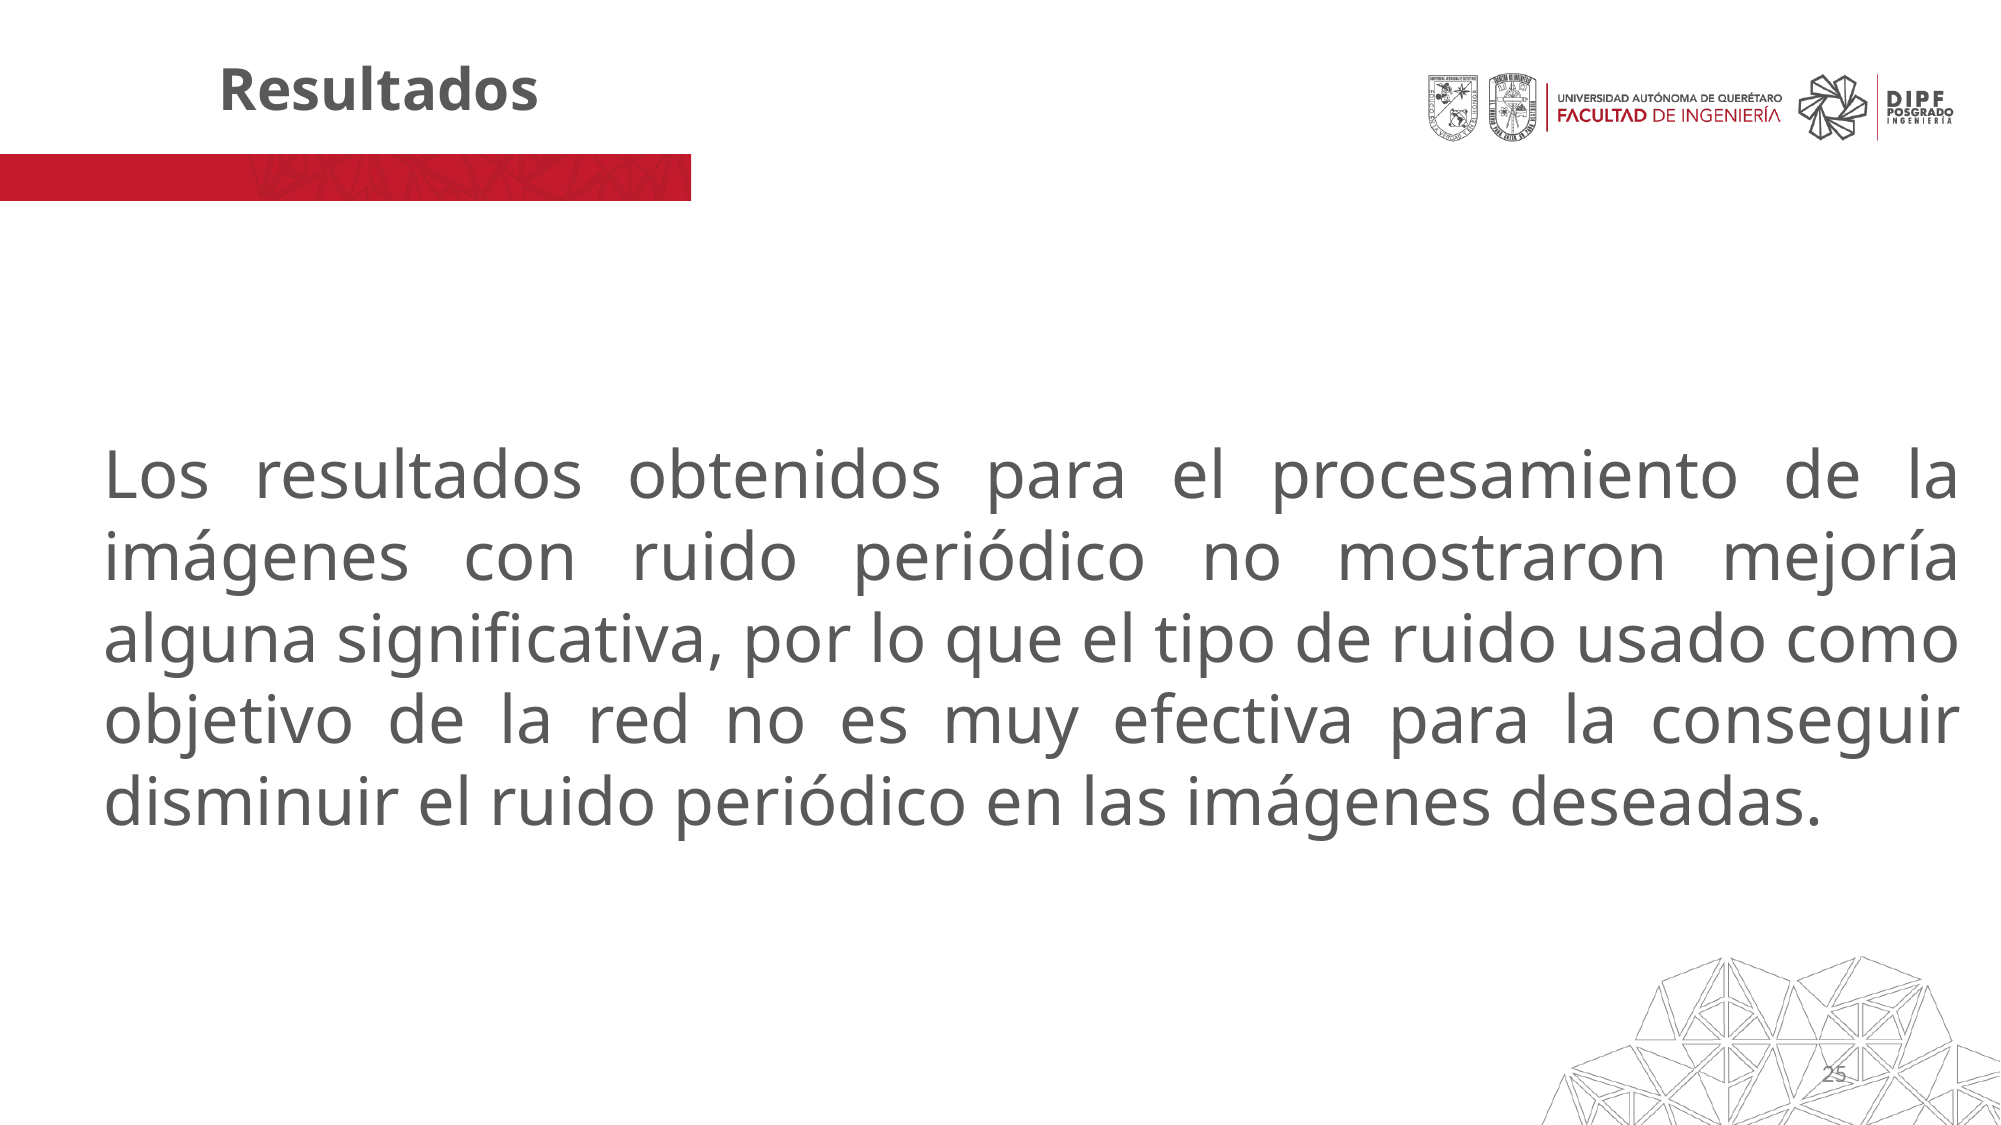

Resultados
Los resultados obtenidos para el procesamiento de la imágenes con ruido periódico no mostraron mejoría alguna significativa, por lo que el tipo de ruido usado como objetivo de la red no es muy efectiva para la conseguir disminuir el ruido periódico en las imágenes deseadas.
25